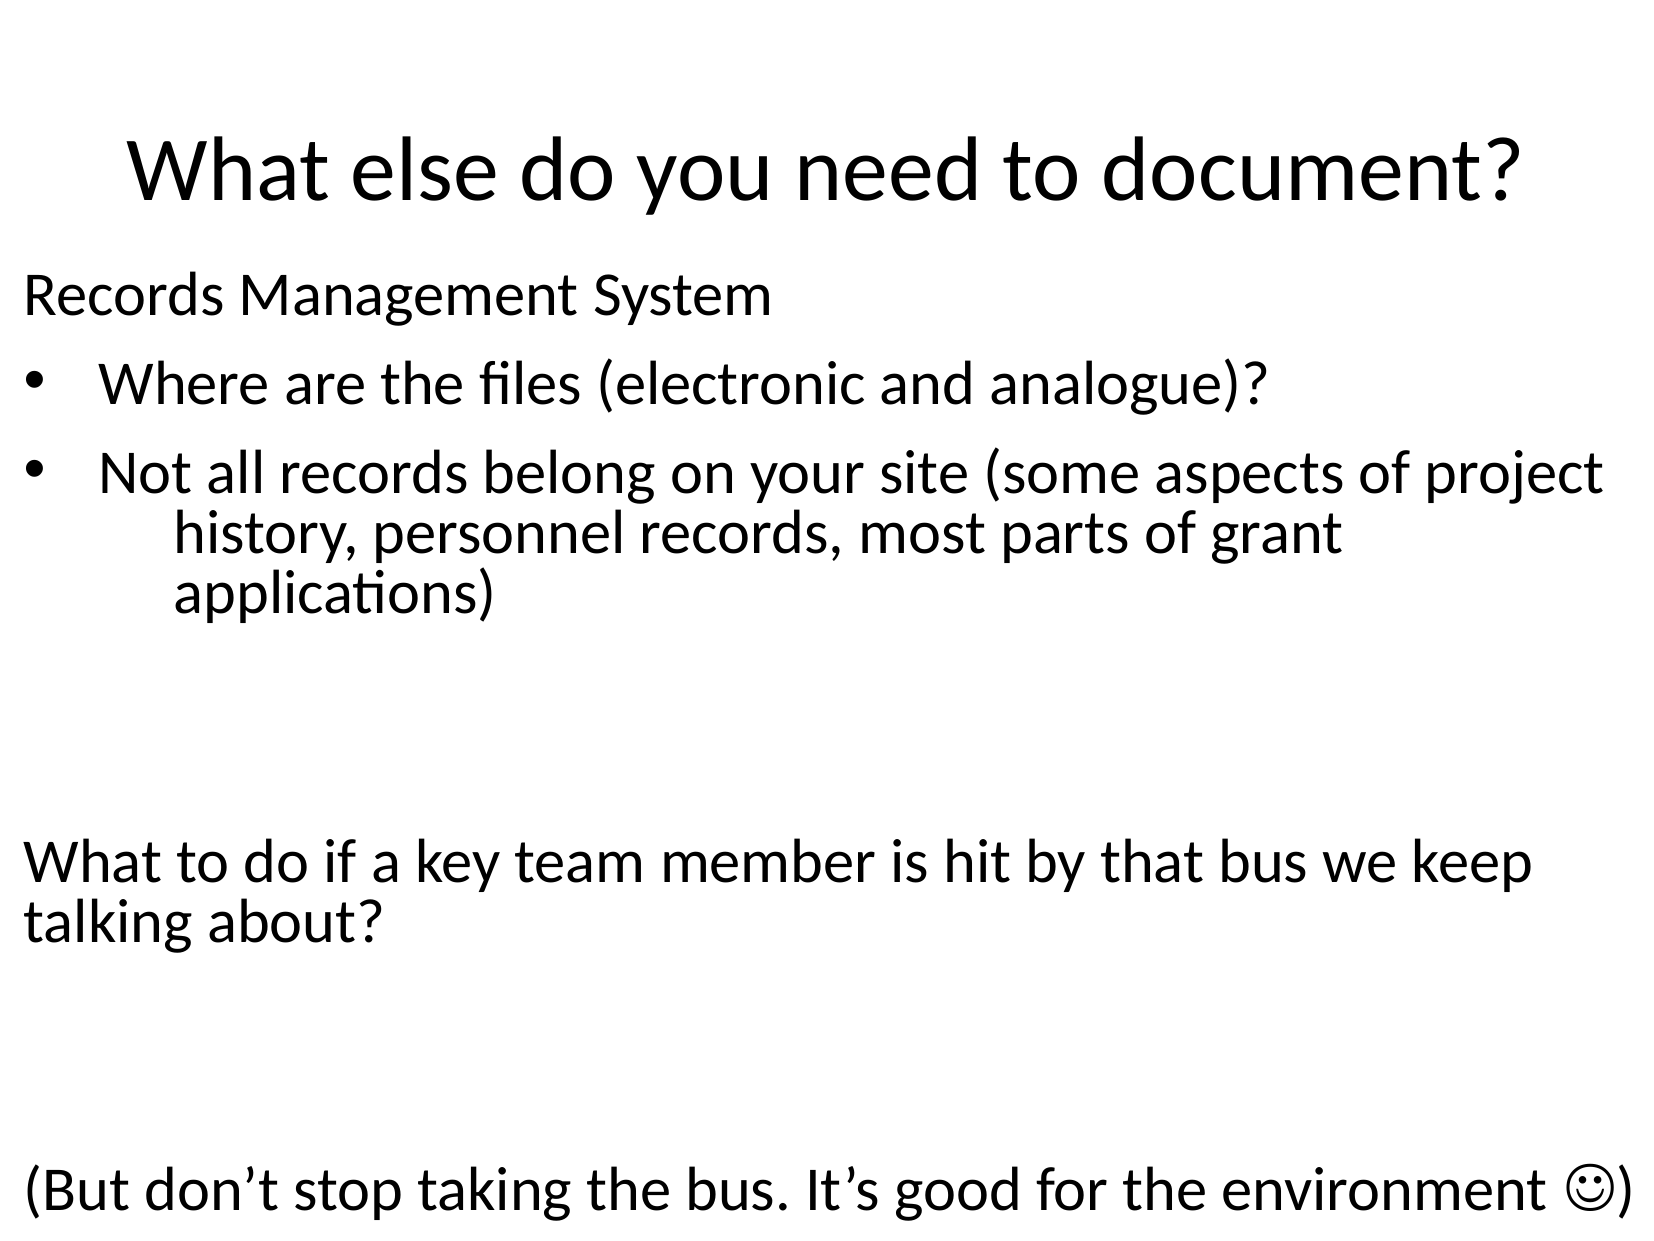

# What else do you need to document?
Records Management System
Where are the files (electronic and analogue)?
Not all records belong on your site (some aspects of project history, personnel records, most parts of grant applications)
What to do if a key team member is hit by that bus we keep talking about?
(But don’t stop taking the bus. It’s good for the environment )